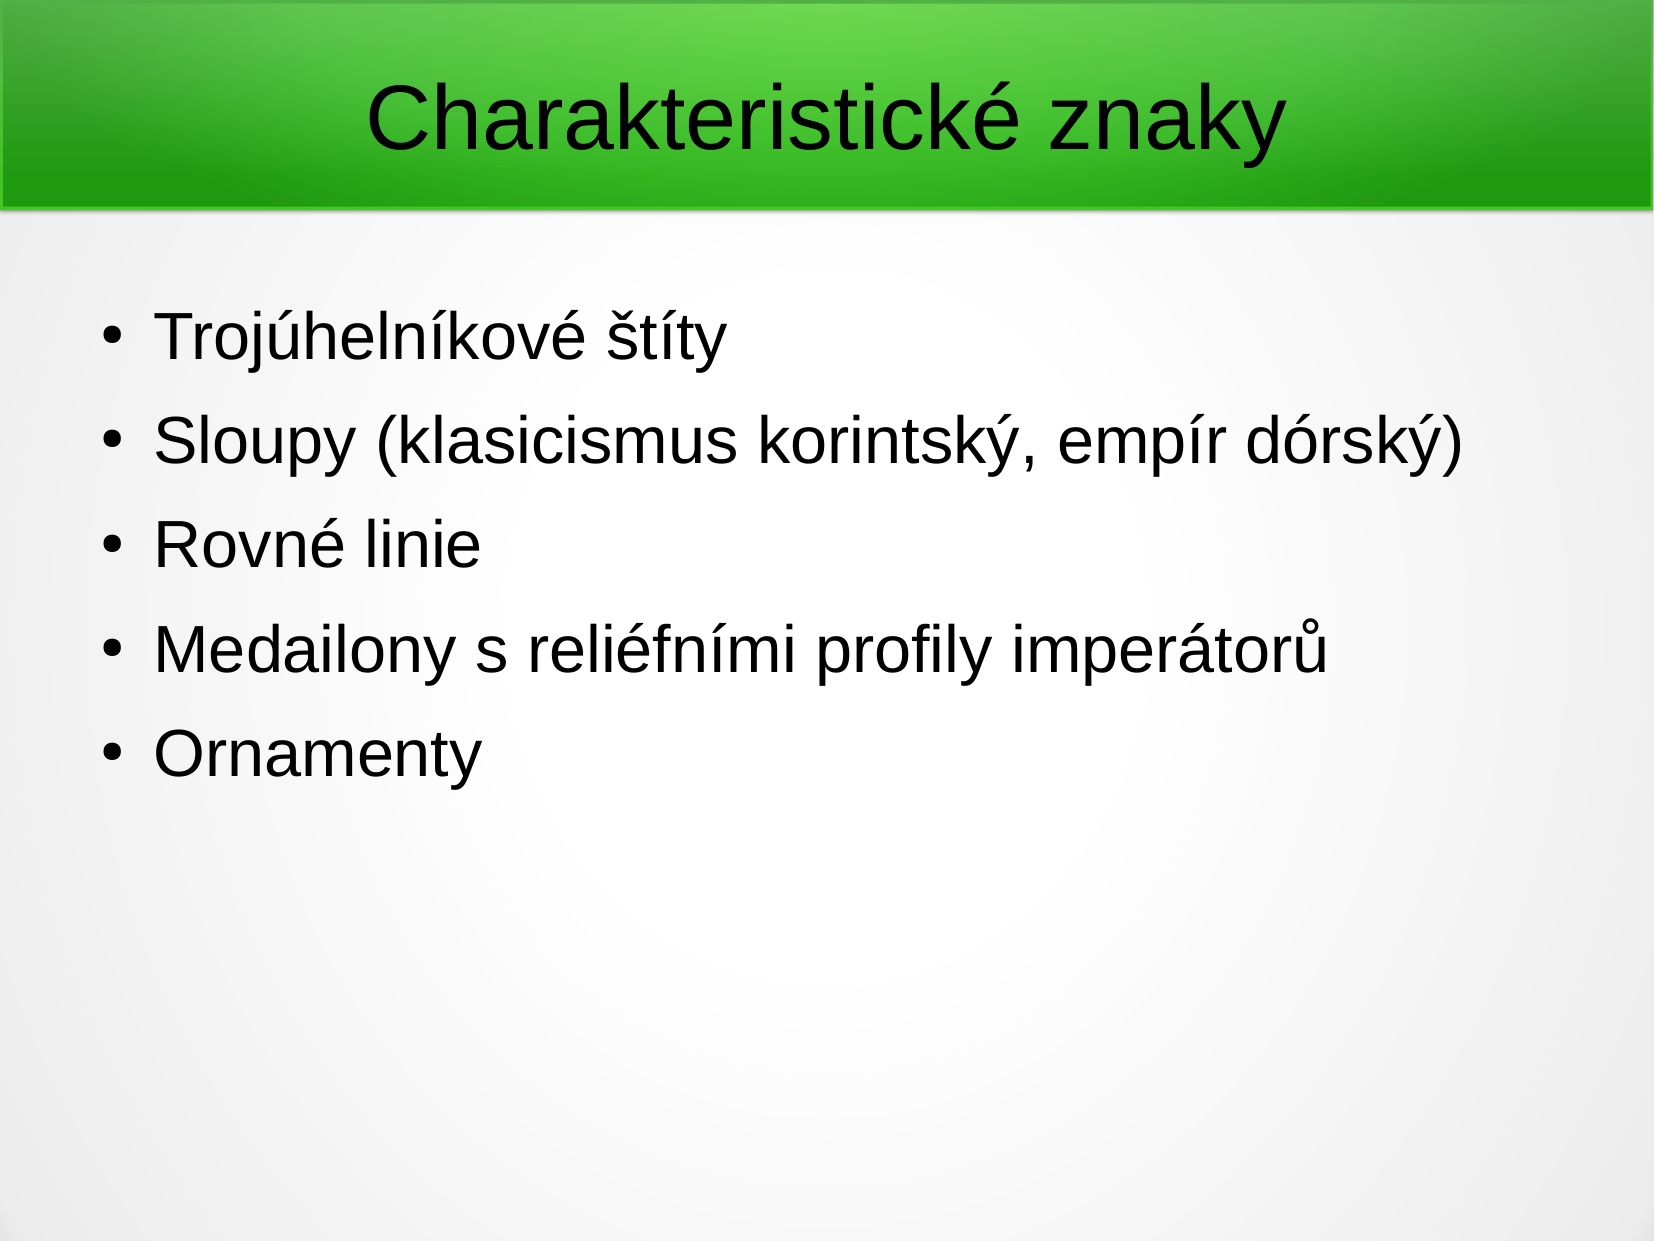

# Charakteristické znaky
Trojúhelníkové štíty
Sloupy (klasicismus korintský, empír dórský)
Rovné linie
Medailony s reliéfními profily imperátorů
Ornamenty